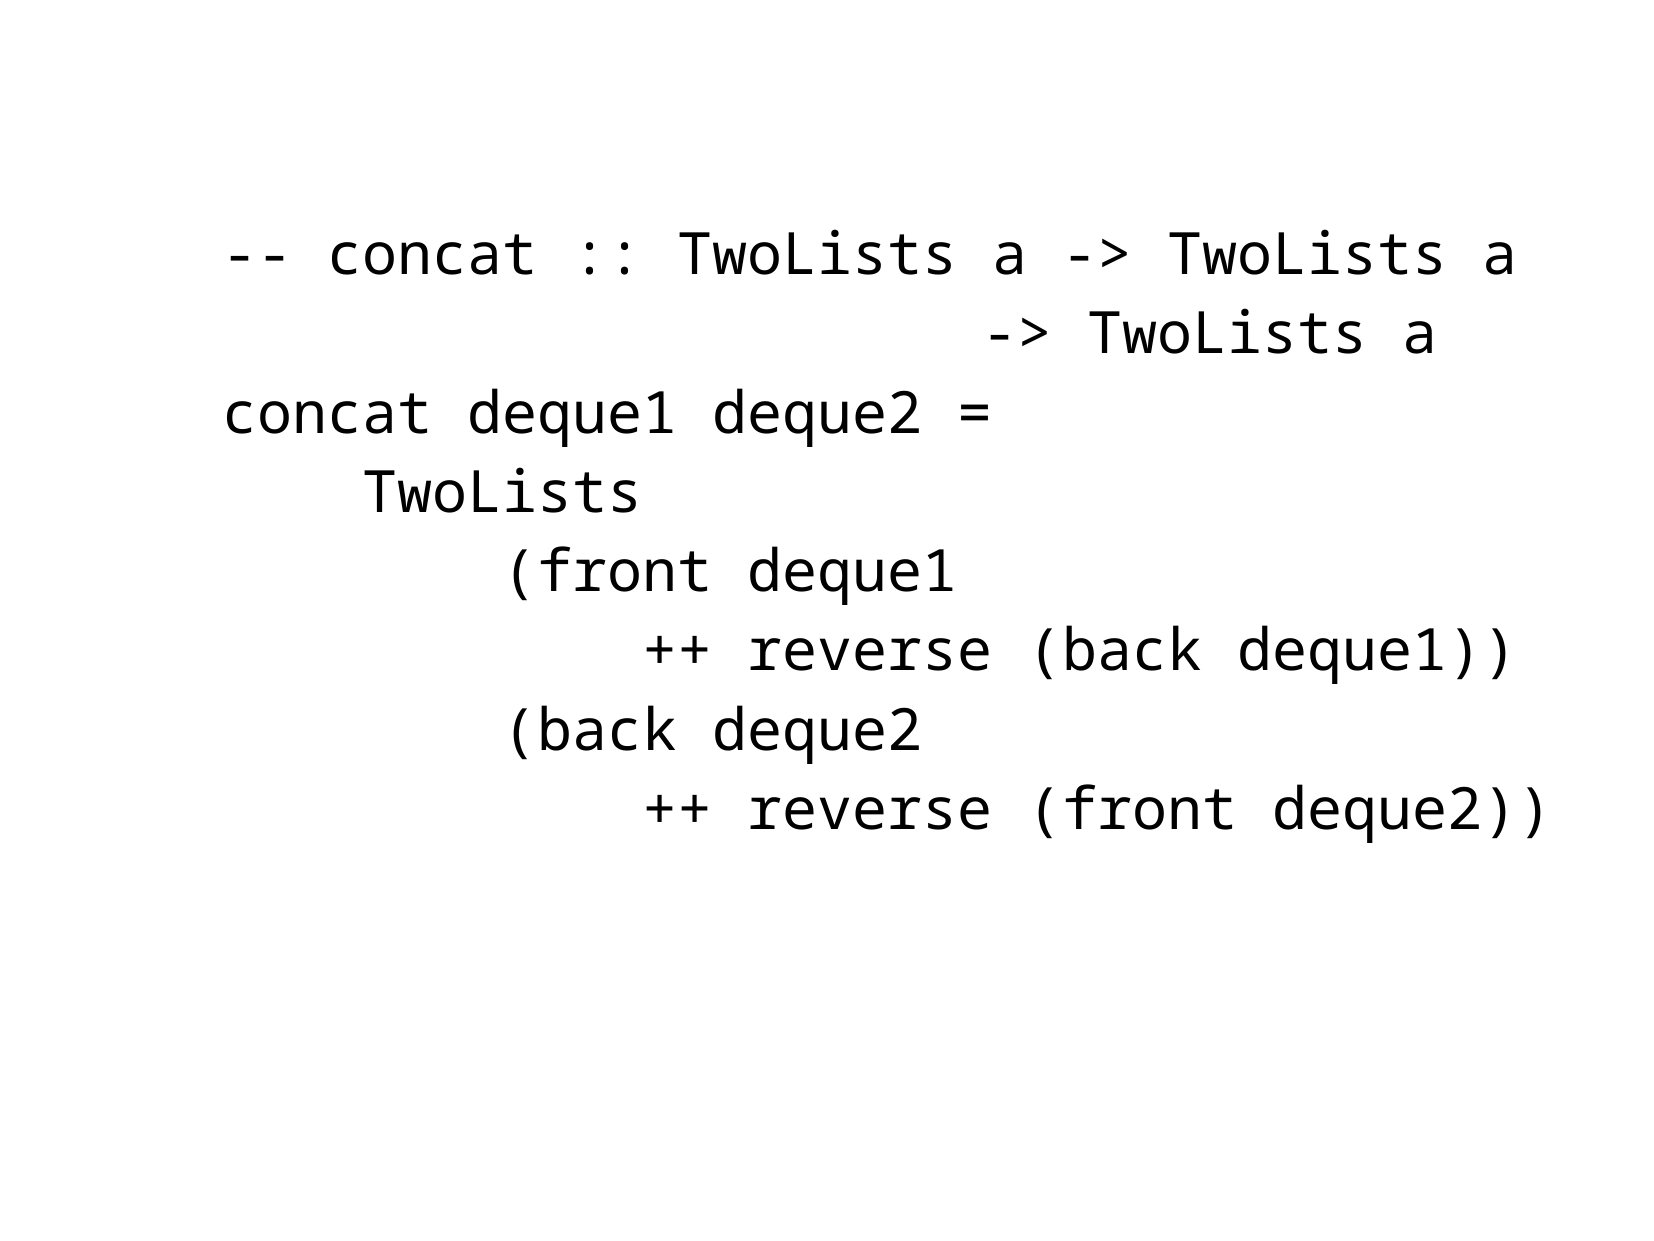

# -- concat :: TwoLists a -> TwoLists a
												-> TwoLists a
 concat deque1 deque2 =
 TwoLists
 (front deque1
 ++ reverse (back deque1))
 (back deque2
 ++ reverse (front deque2))